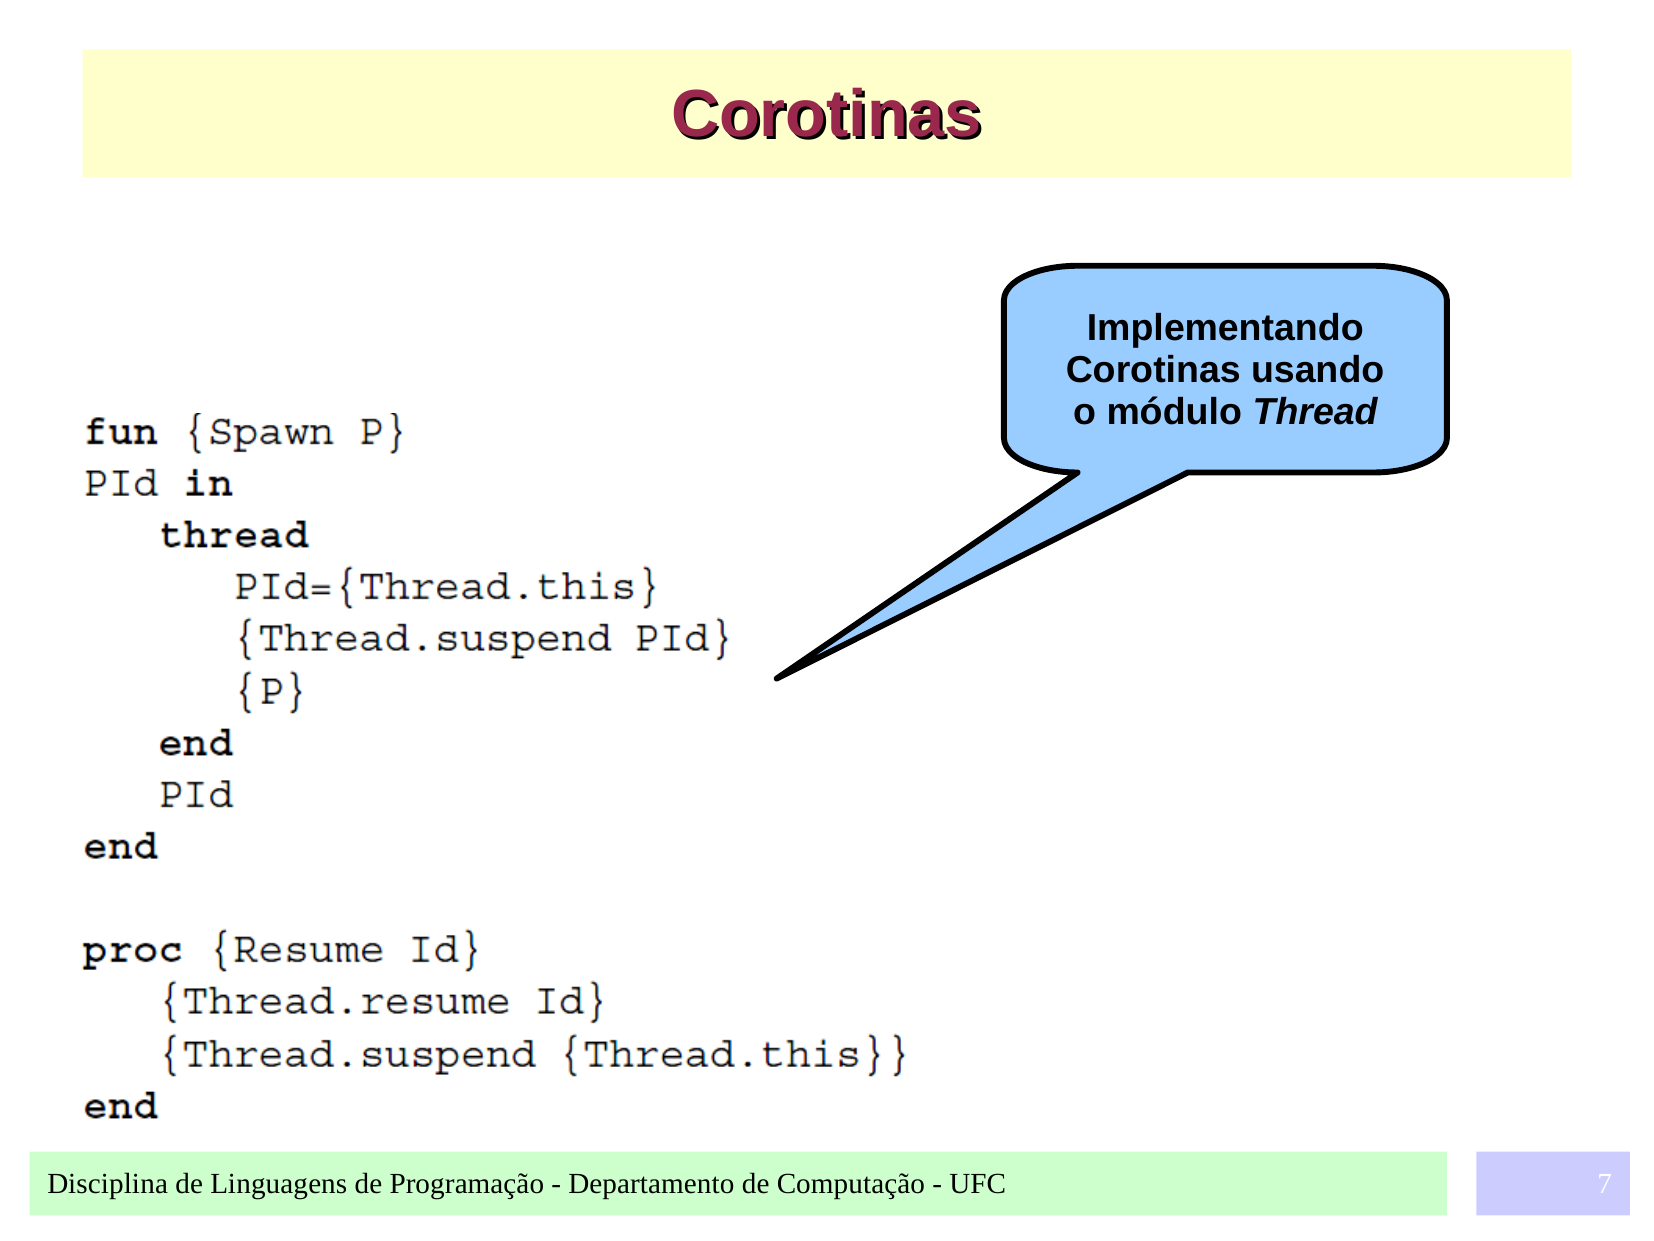

# Corotinas
Implementando
Corotinas usando
o módulo Thread
Disciplina de Linguagens de Programação - Departamento de Computação - UFC
7